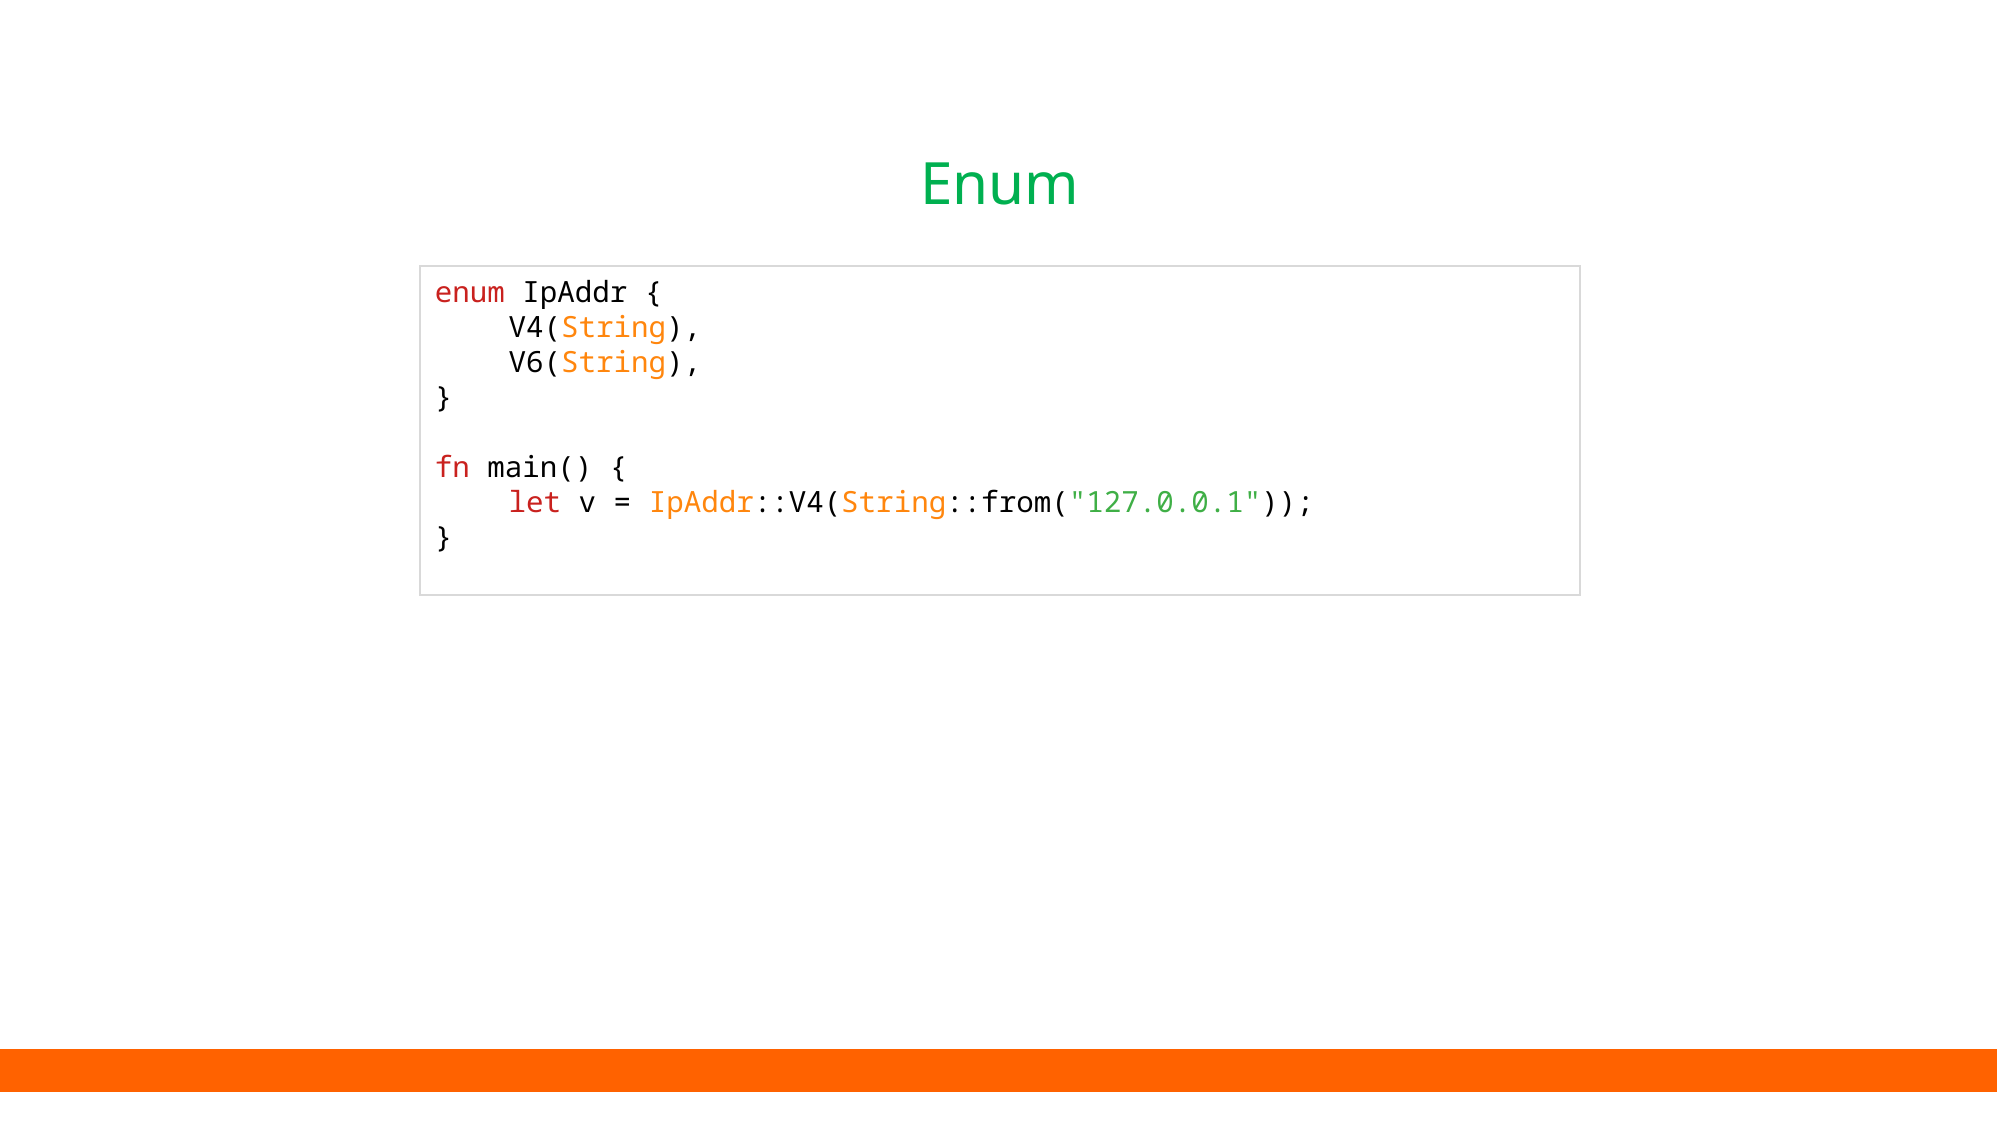

# Enum
enum IpAddr {
	V4(String),
	V6(String),
}
fn main() {
	let v = IpAddr::V4(String::from("127.0.0.1"));
}